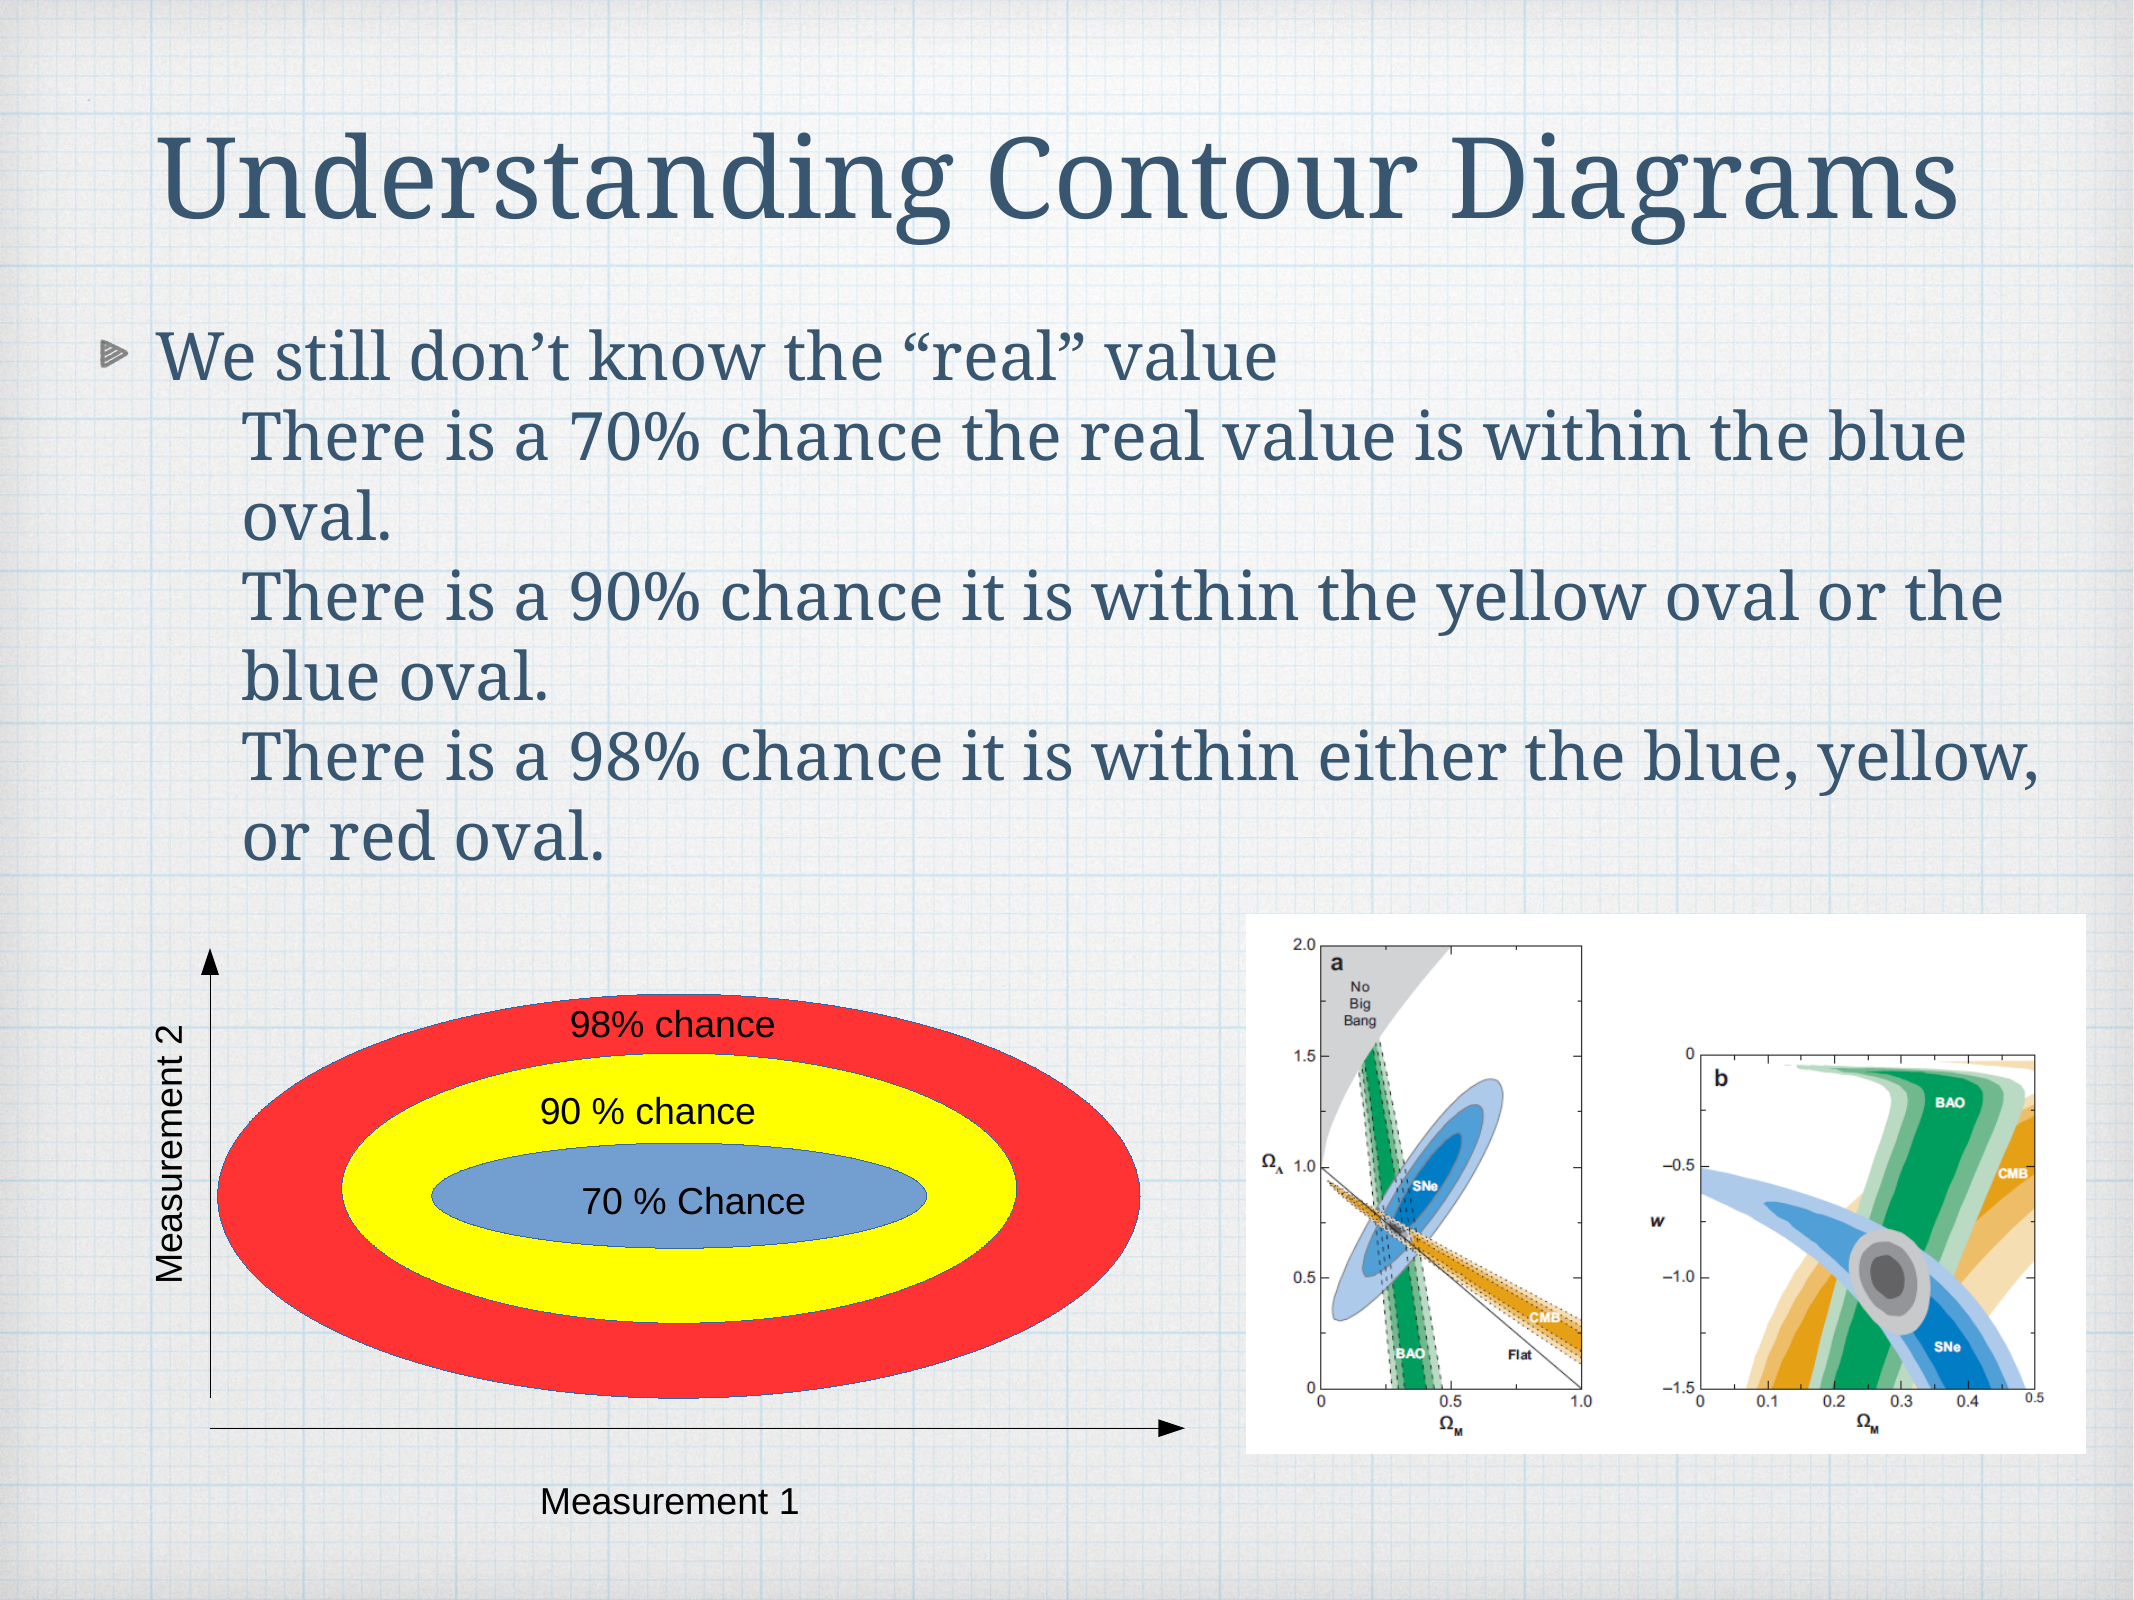

Understanding Contour Diagrams
We still don’t know the “real” value
There is a 70% chance the real value is within the blue oval.
There is a 90% chance it is within the yellow oval or the blue oval.
There is a 98% chance it is within either the blue, yellow, or red oval.
98% chance
90 % chance
Measurement 2
70 % Chance
Measurement 1